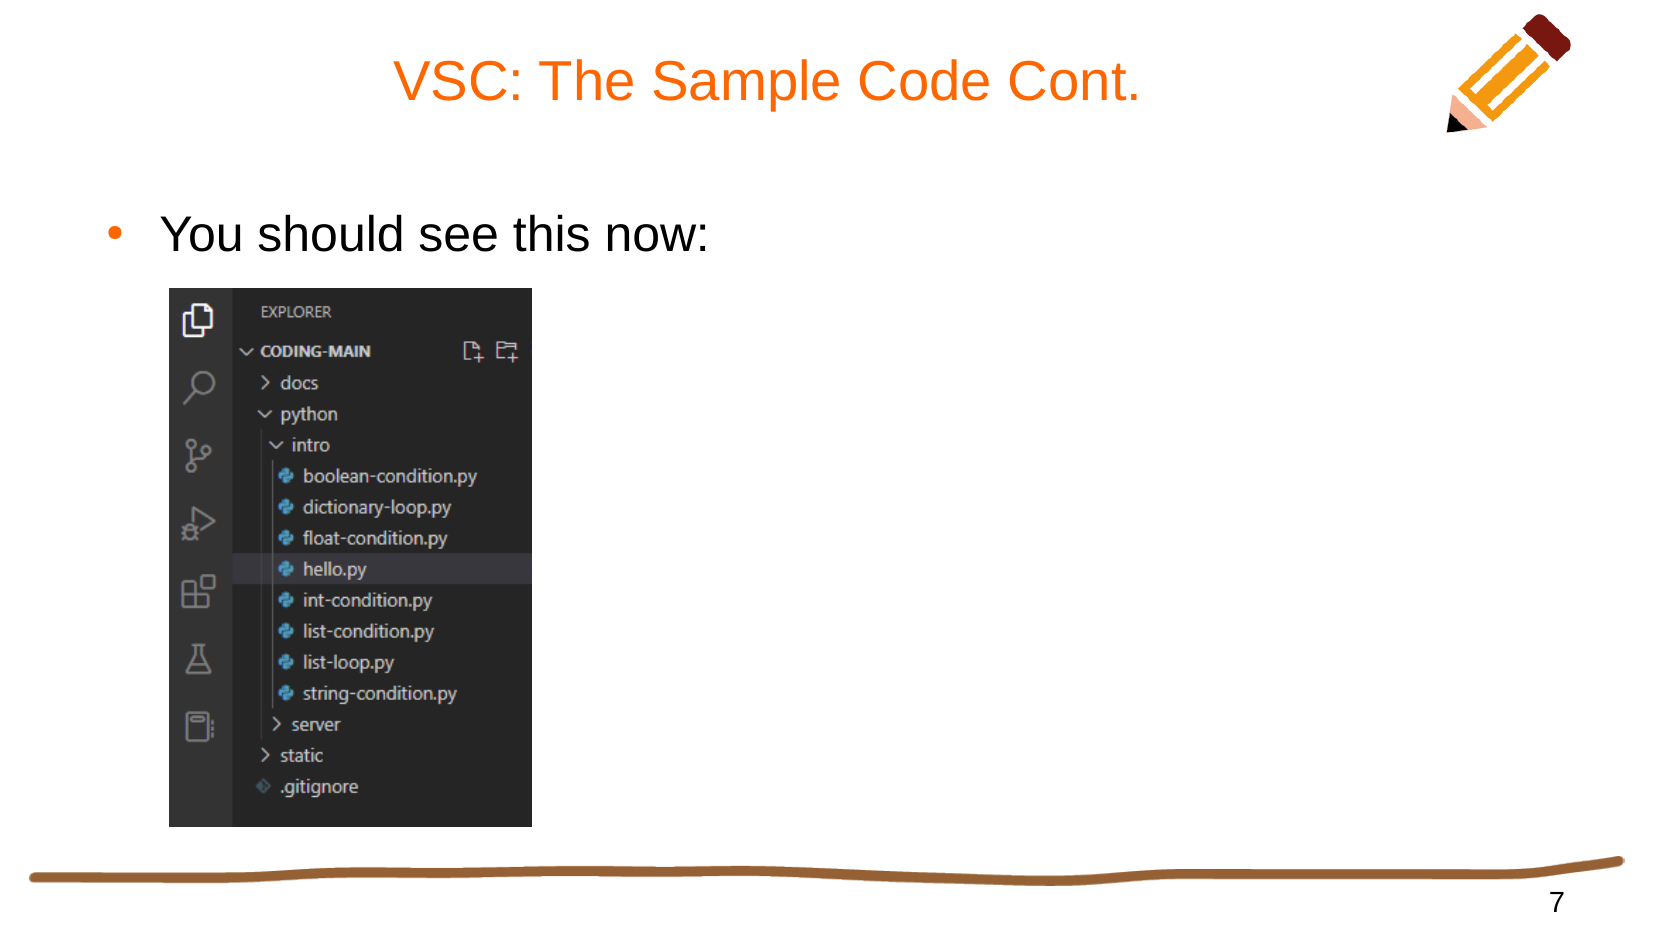

# VSC: The Sample Code Cont.
You should see this now:
7